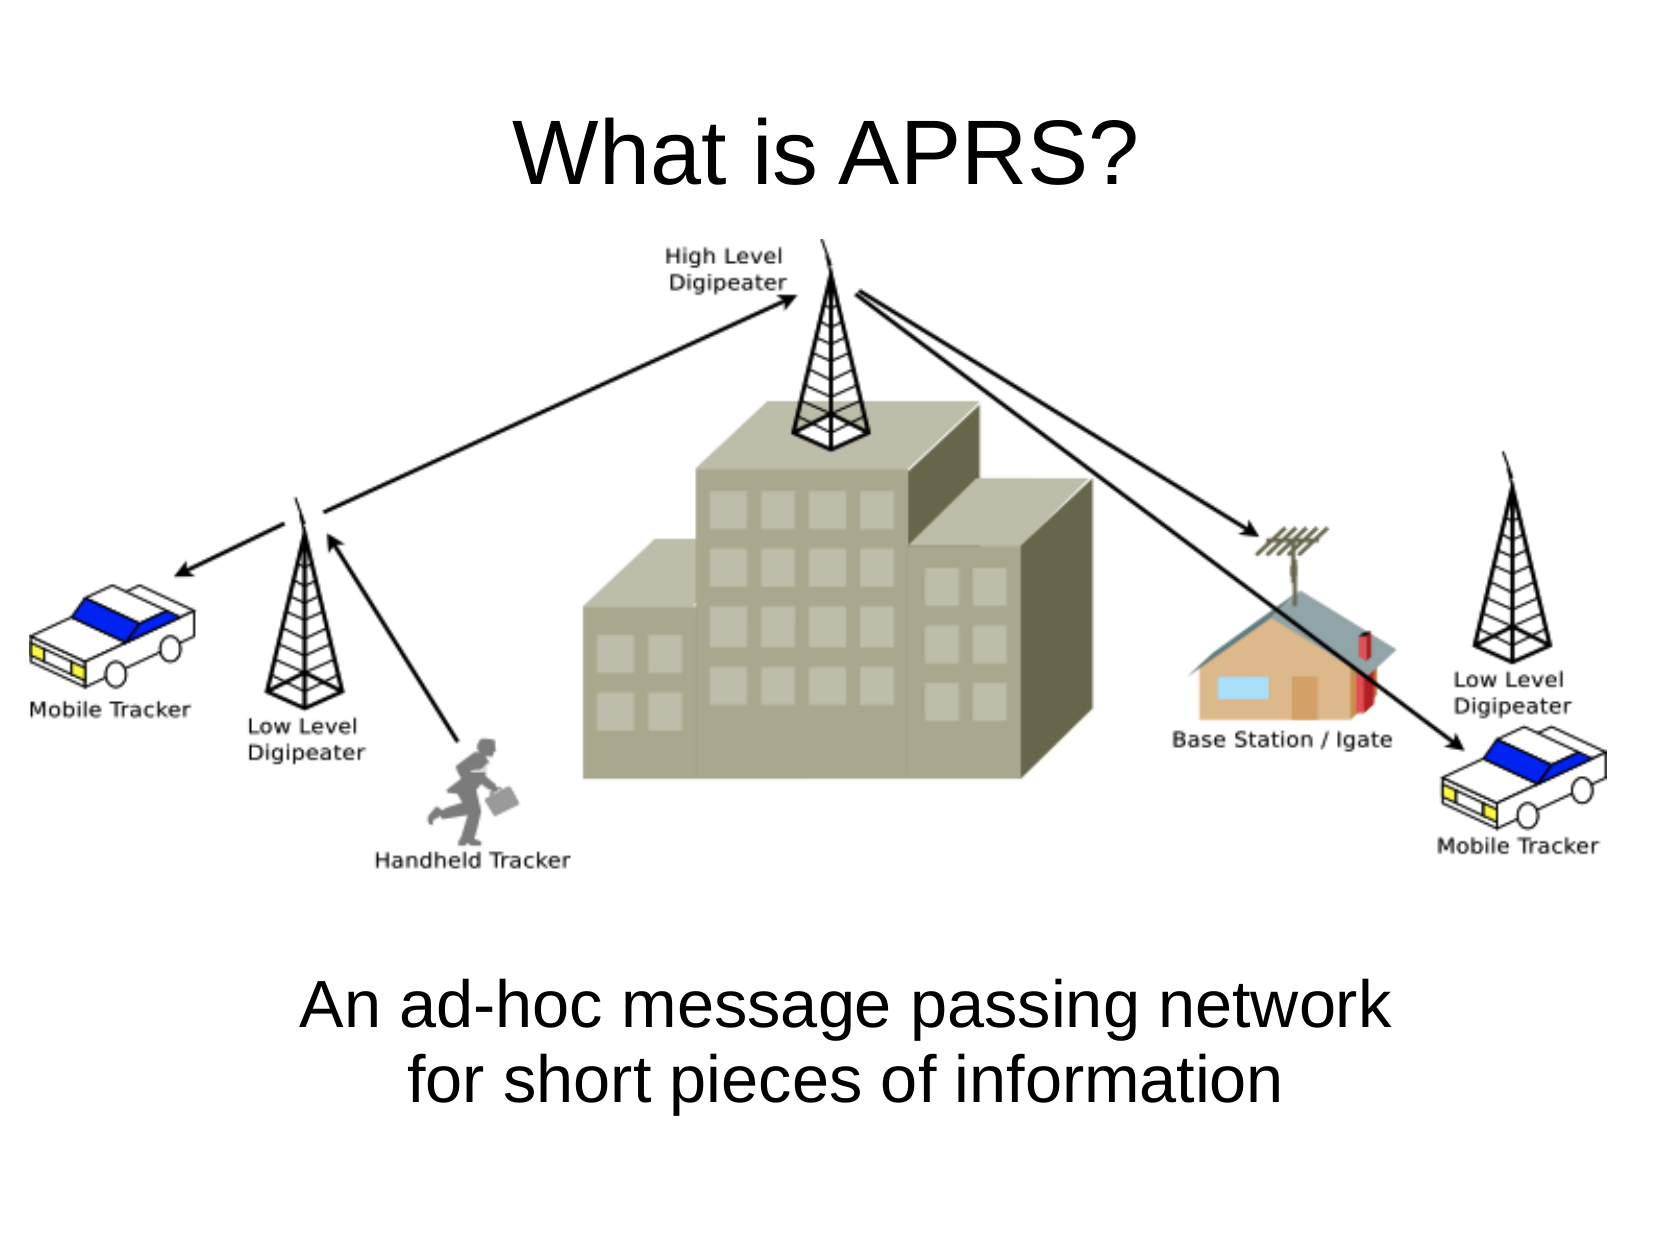

# What is APRS?
An ad-hoc message passing network
for short pieces of information